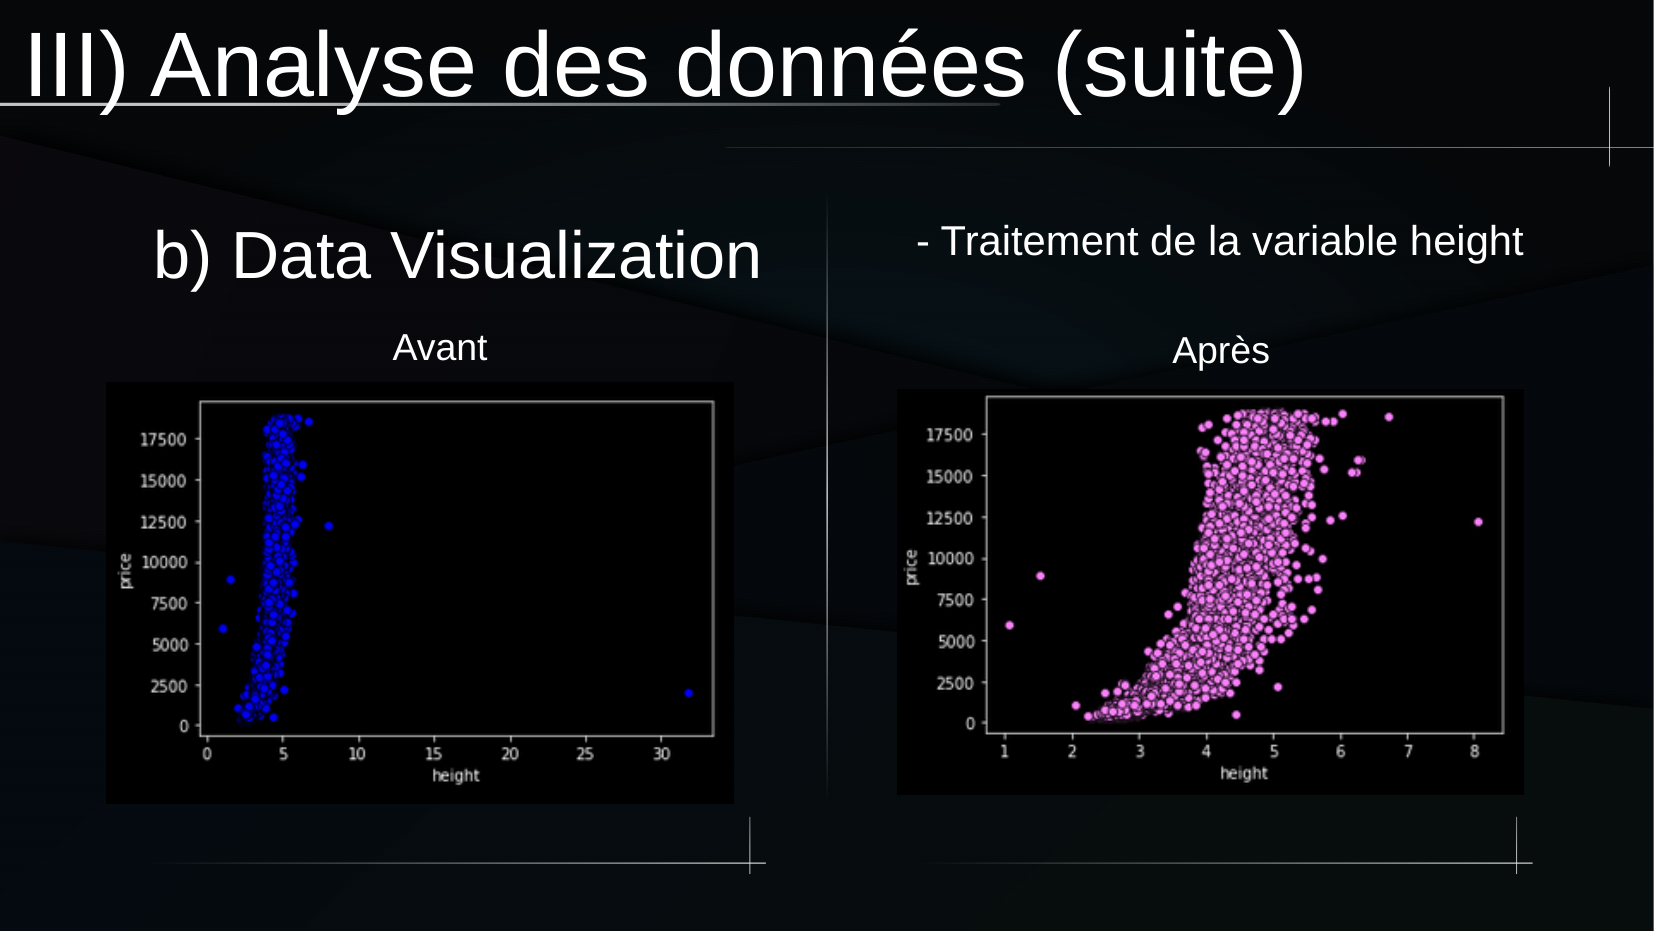

# III) Analyse des données (suite)
b) Data Visualization
- Traitement de la variable height
Avant
Après